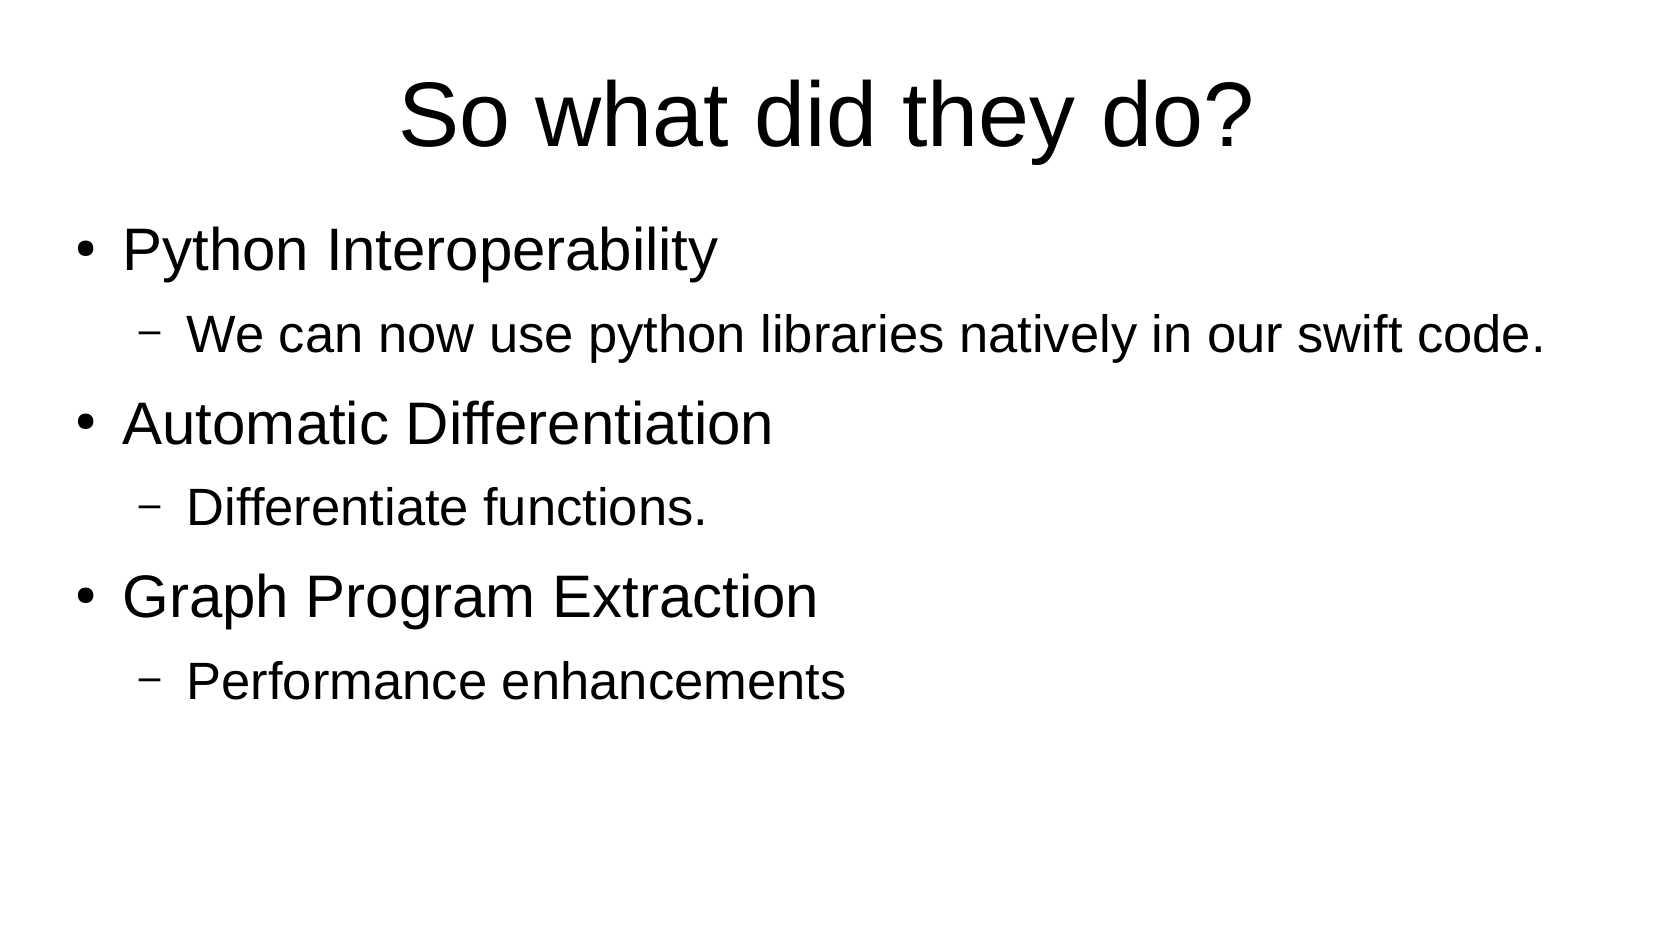

# So what did they do?
Python Interoperability
We can now use python libraries natively in our swift code.
Automatic Differentiation
Differentiate functions.
Graph Program Extraction
Performance enhancements